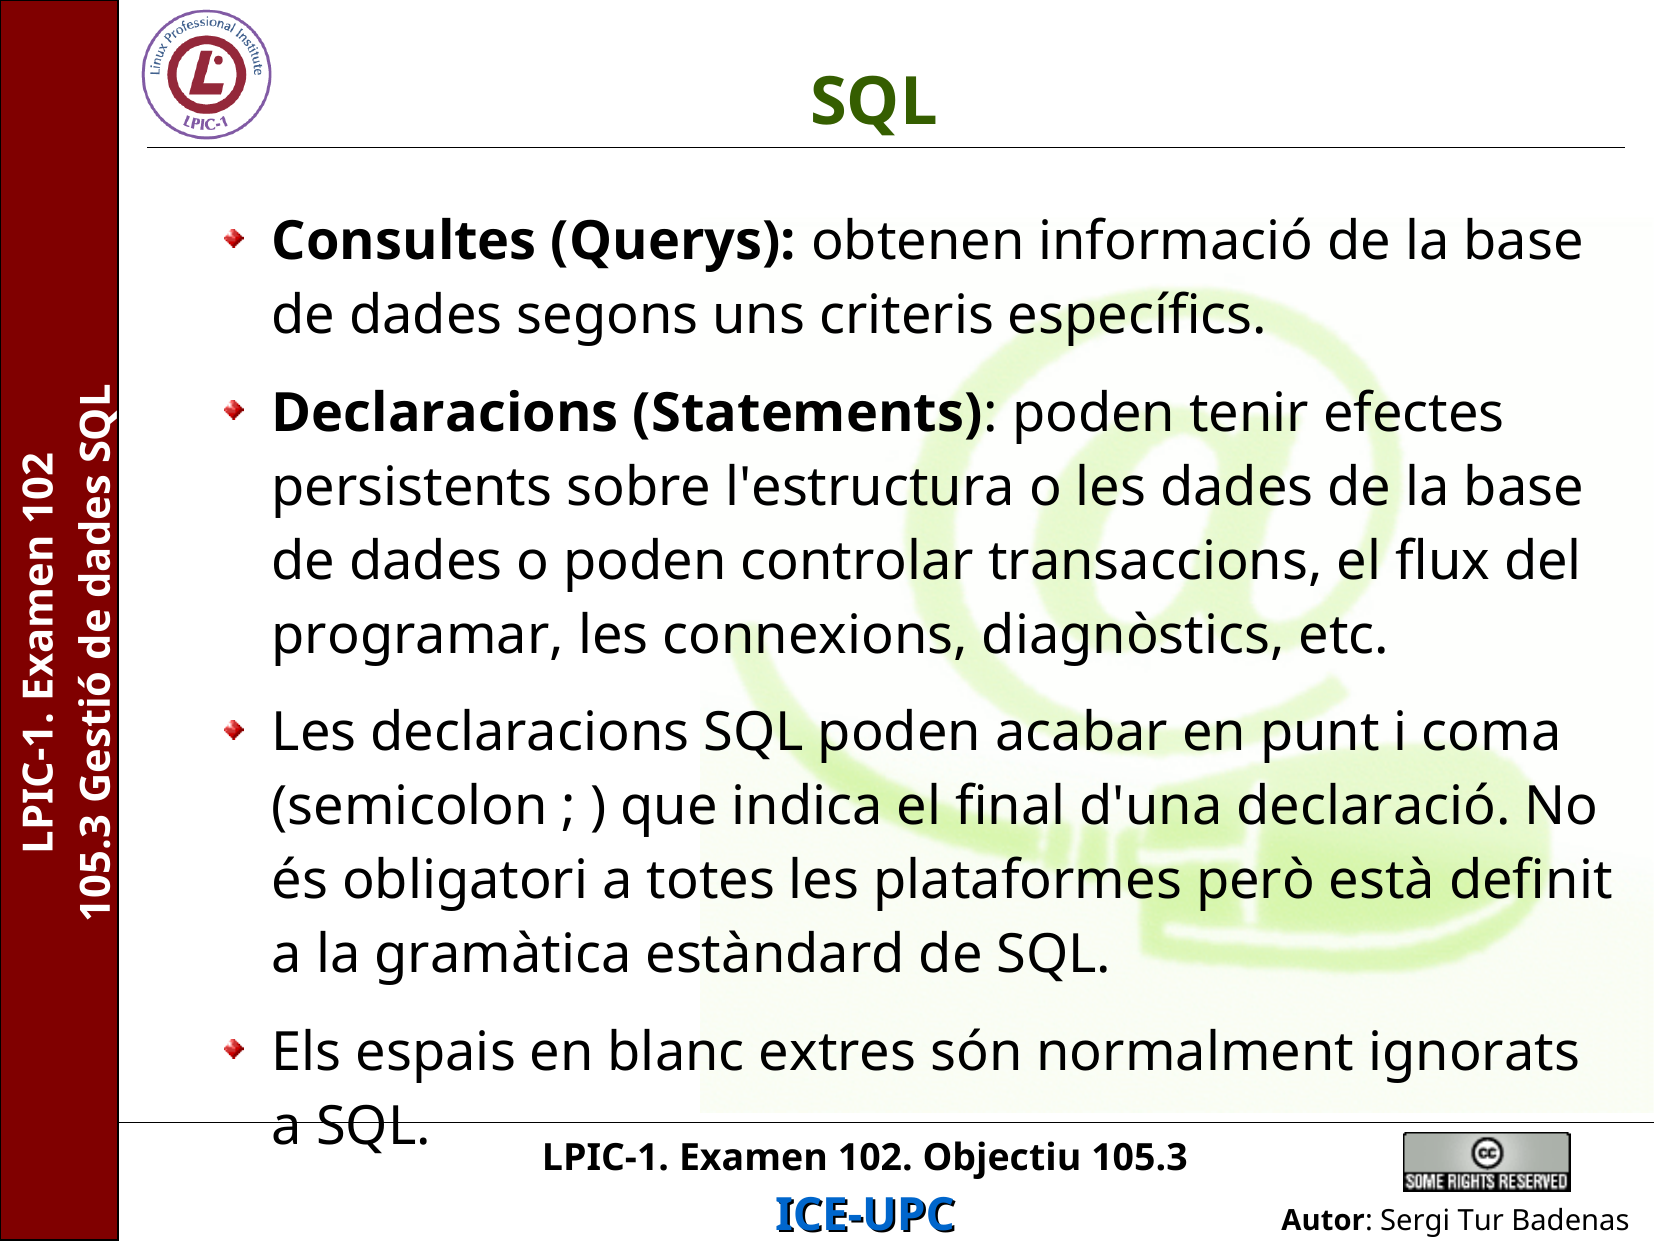

# SQL
Consultes (Querys): obtenen informació de la base de dades segons uns criteris específics.
Declaracions (Statements): poden tenir efectes persistents sobre l'estructura o les dades de la base de dades o poden controlar transaccions, el flux del programar, les connexions, diagnòstics, etc.
Les declaracions SQL poden acabar en punt i coma (semicolon ; ) que indica el final d'una declaració. No és obligatori a totes les plataformes però està definit a la gramàtica estàndard de SQL.
Els espais en blanc extres són normalment ignorats a SQL.